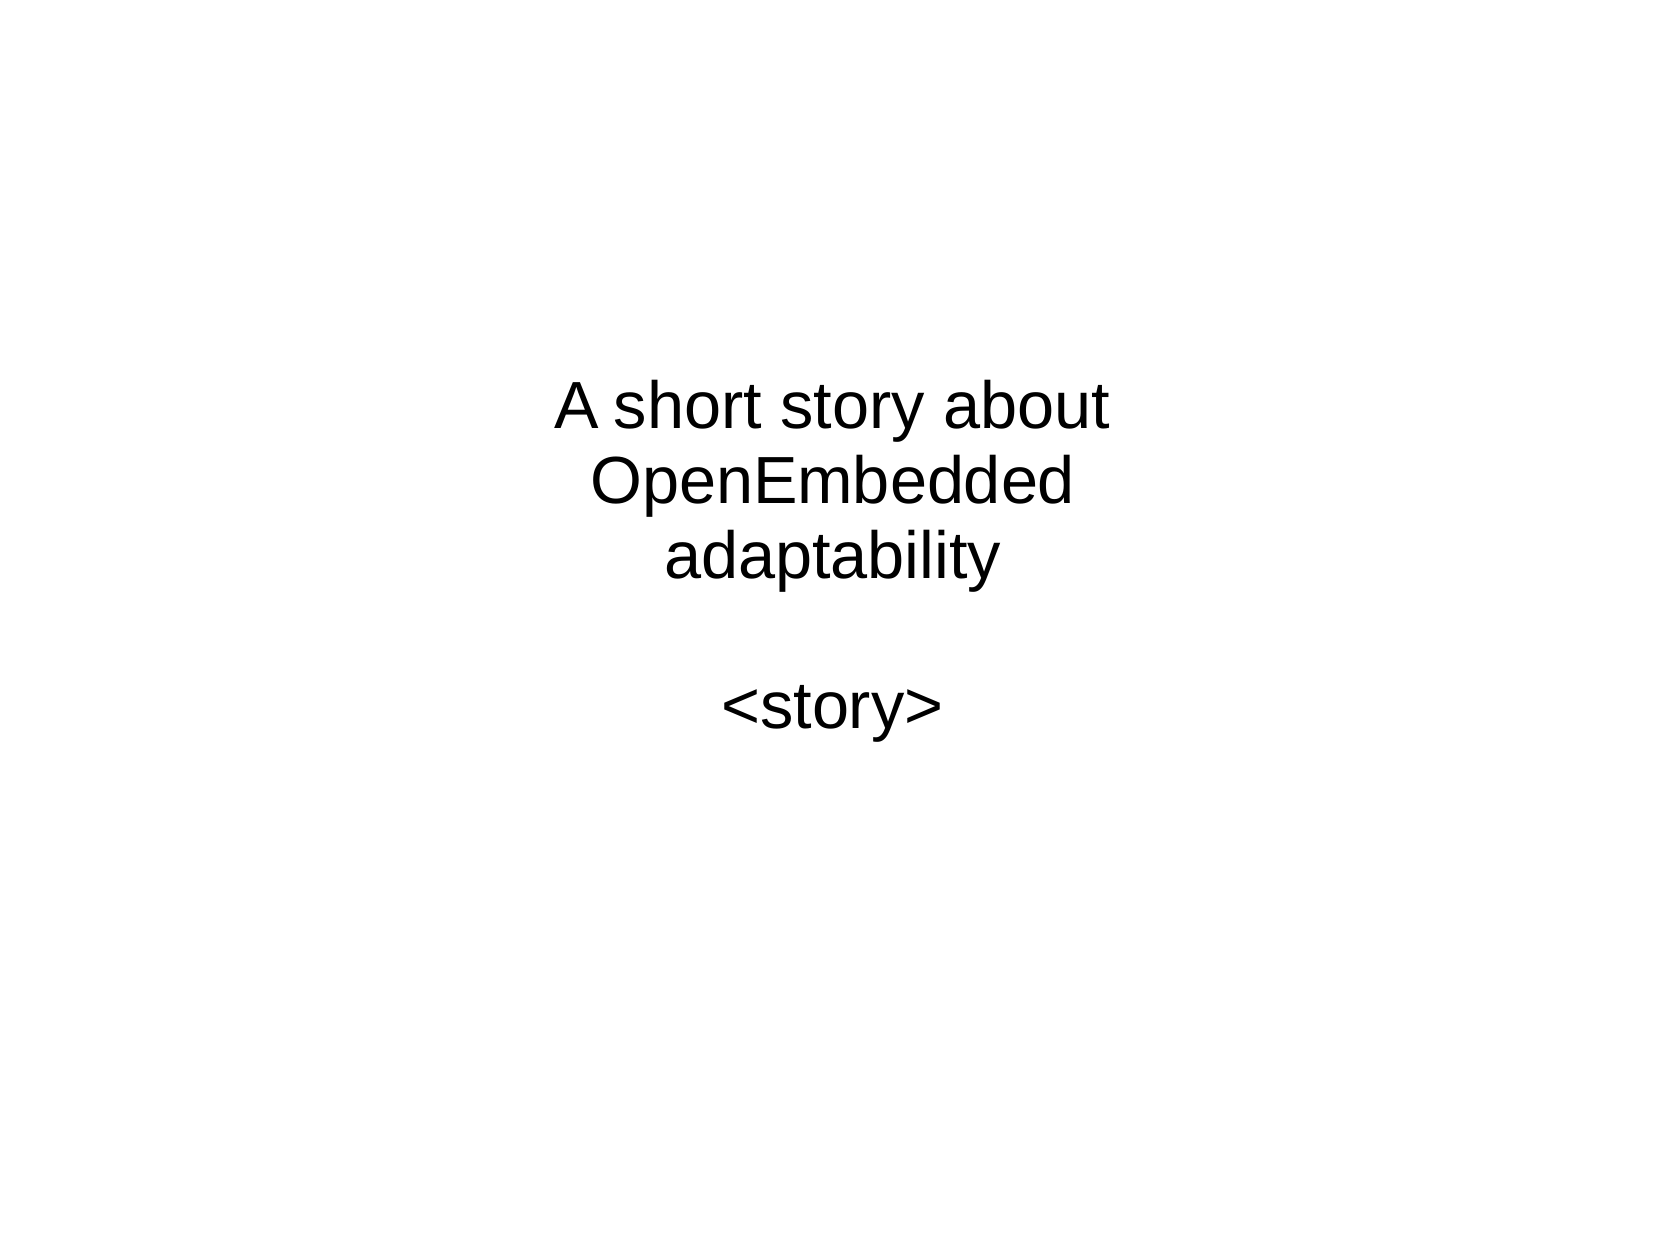

A short story about
OpenEmbedded
adaptability
<story>